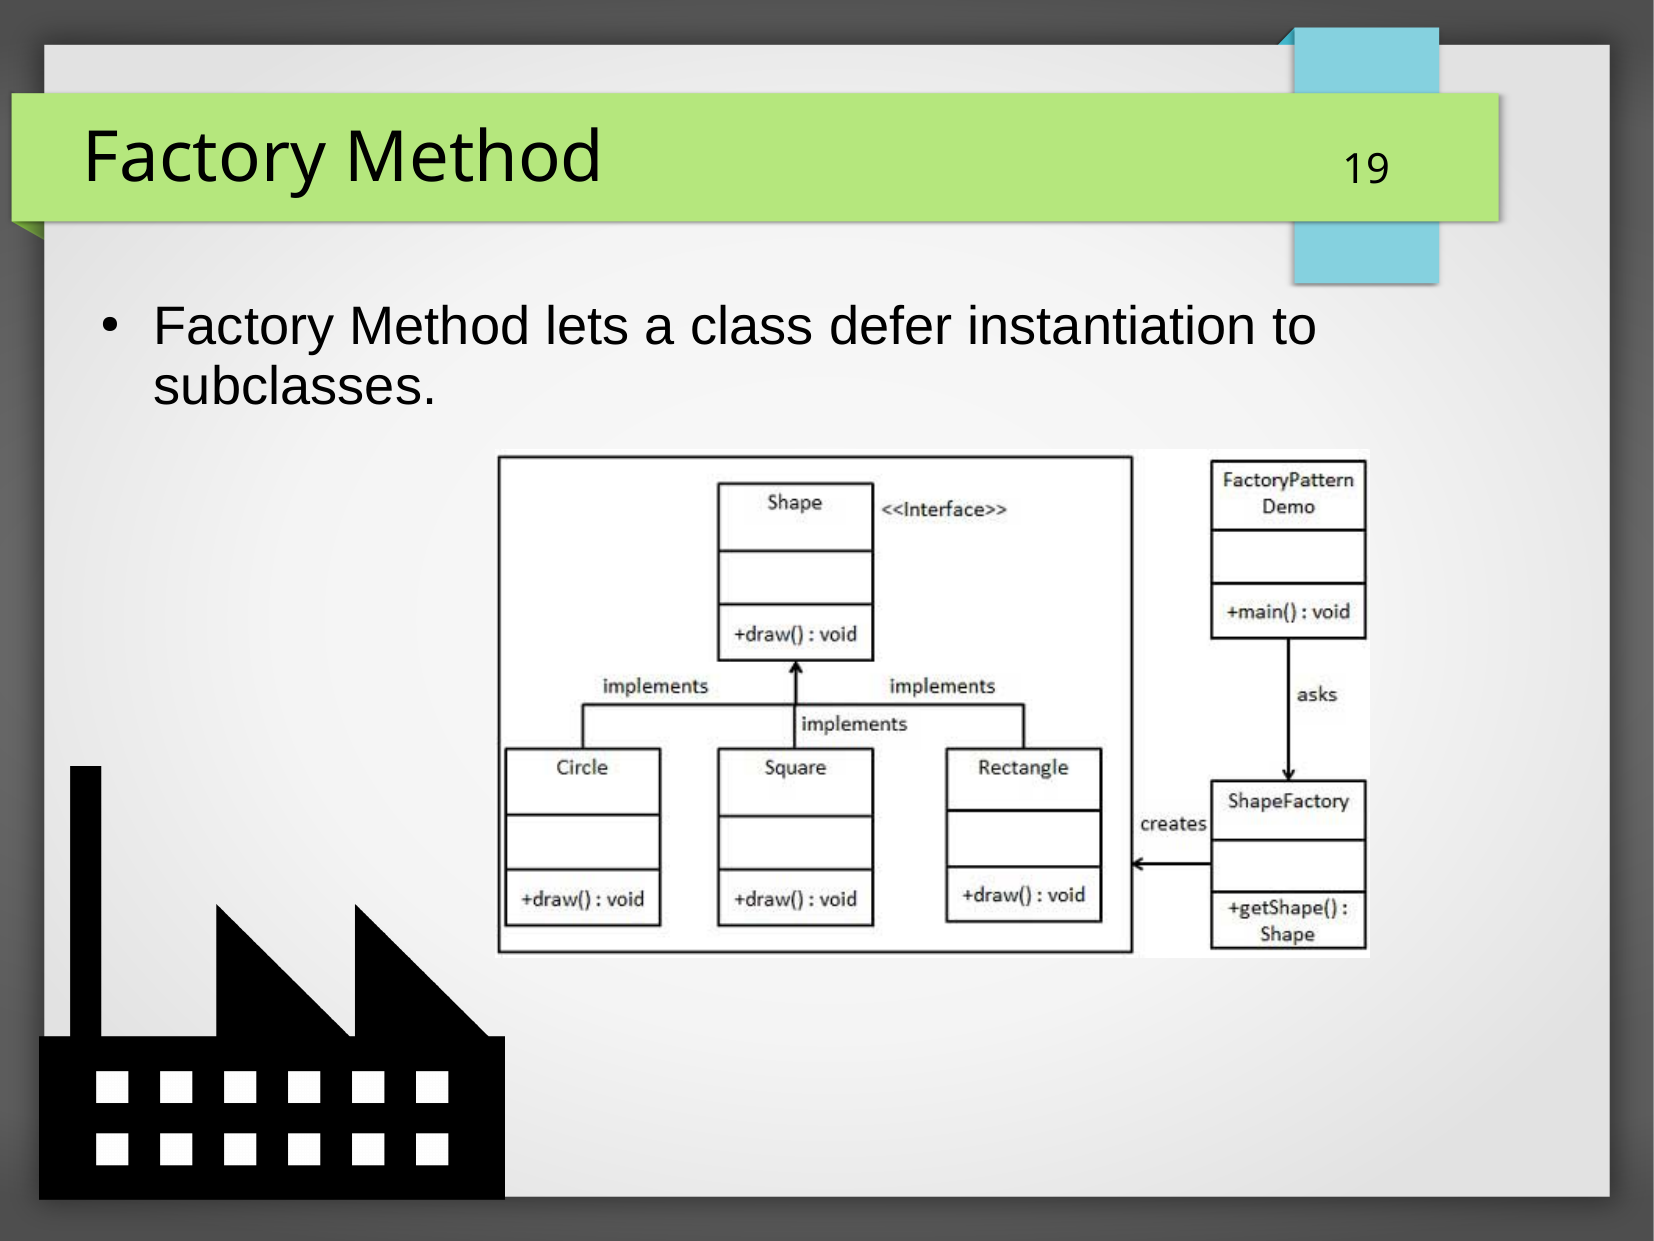

# Factory Method
Factory Method lets a class defer instantiation to subclasses.